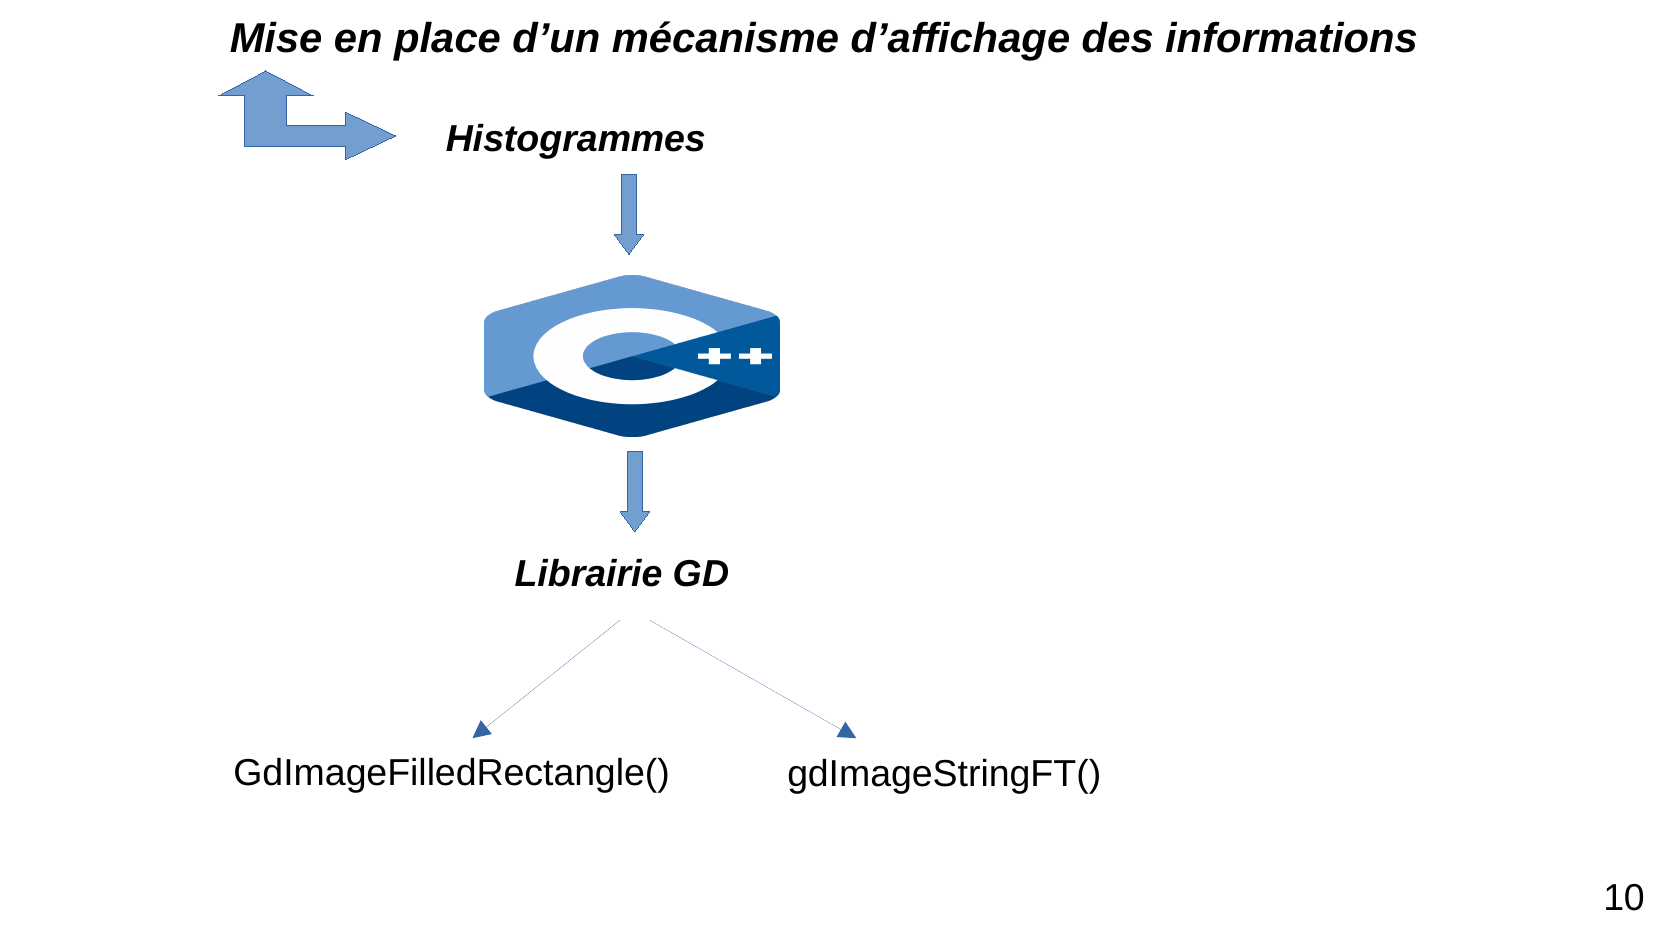

Mise en place d’un mécanisme d’affichage des informations
Histogrammes
Librairie GD
GdImageFilledRectangle()
gdImageStringFT()